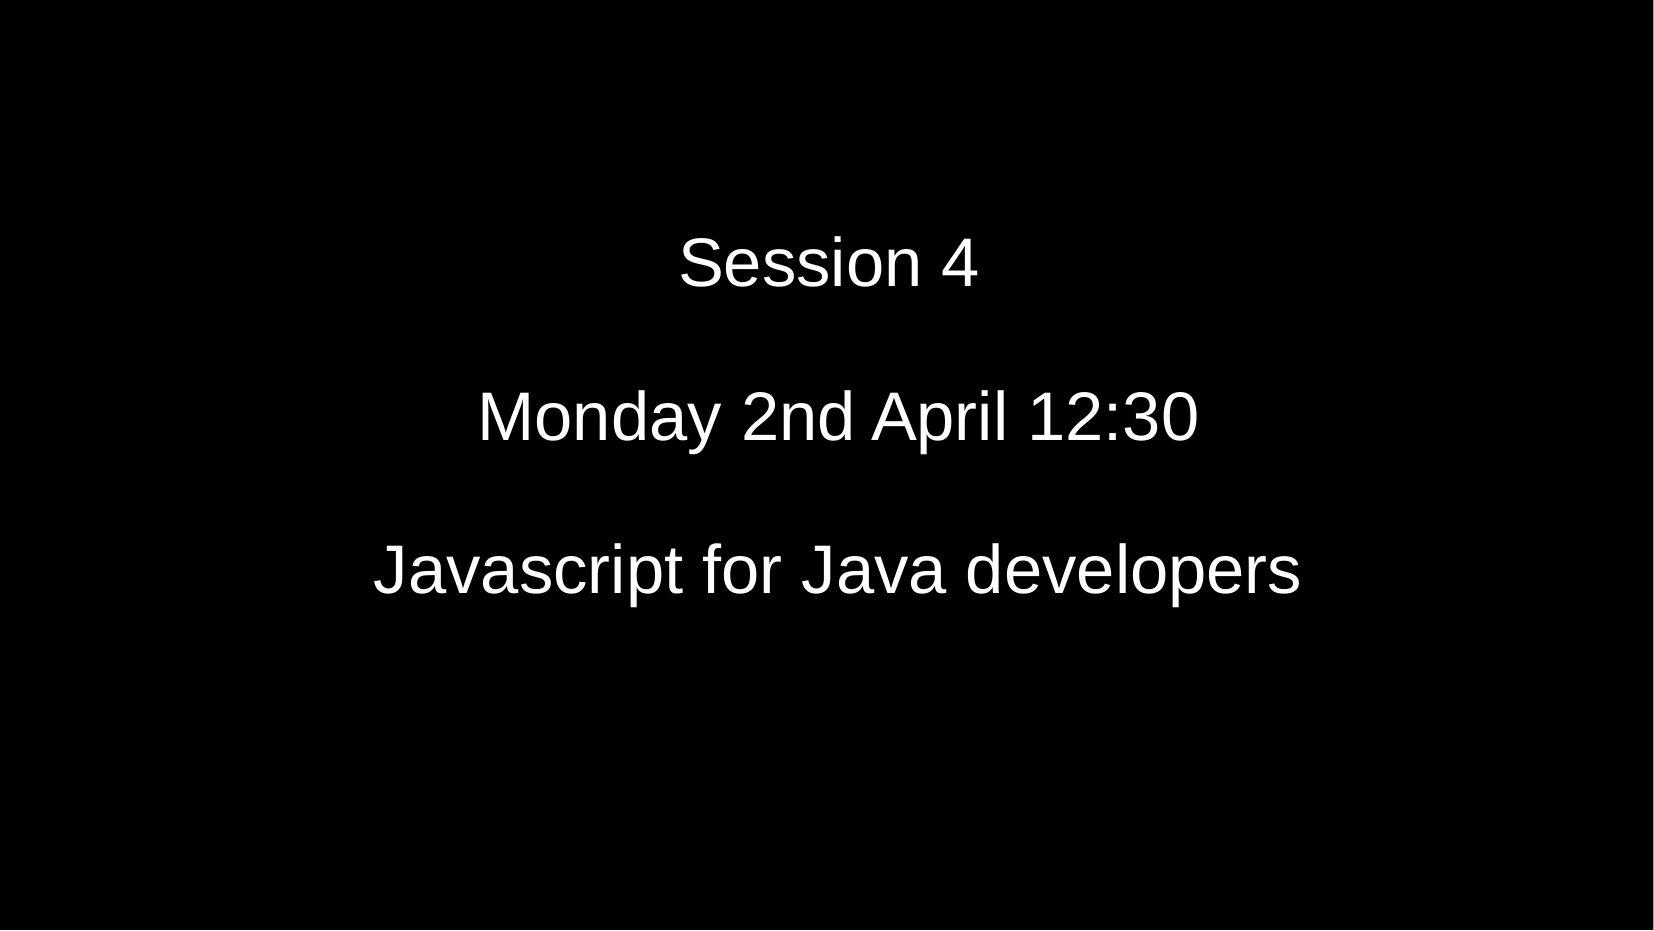

# Session 4 Monday 2nd April 12:30 Javascript for Java developers